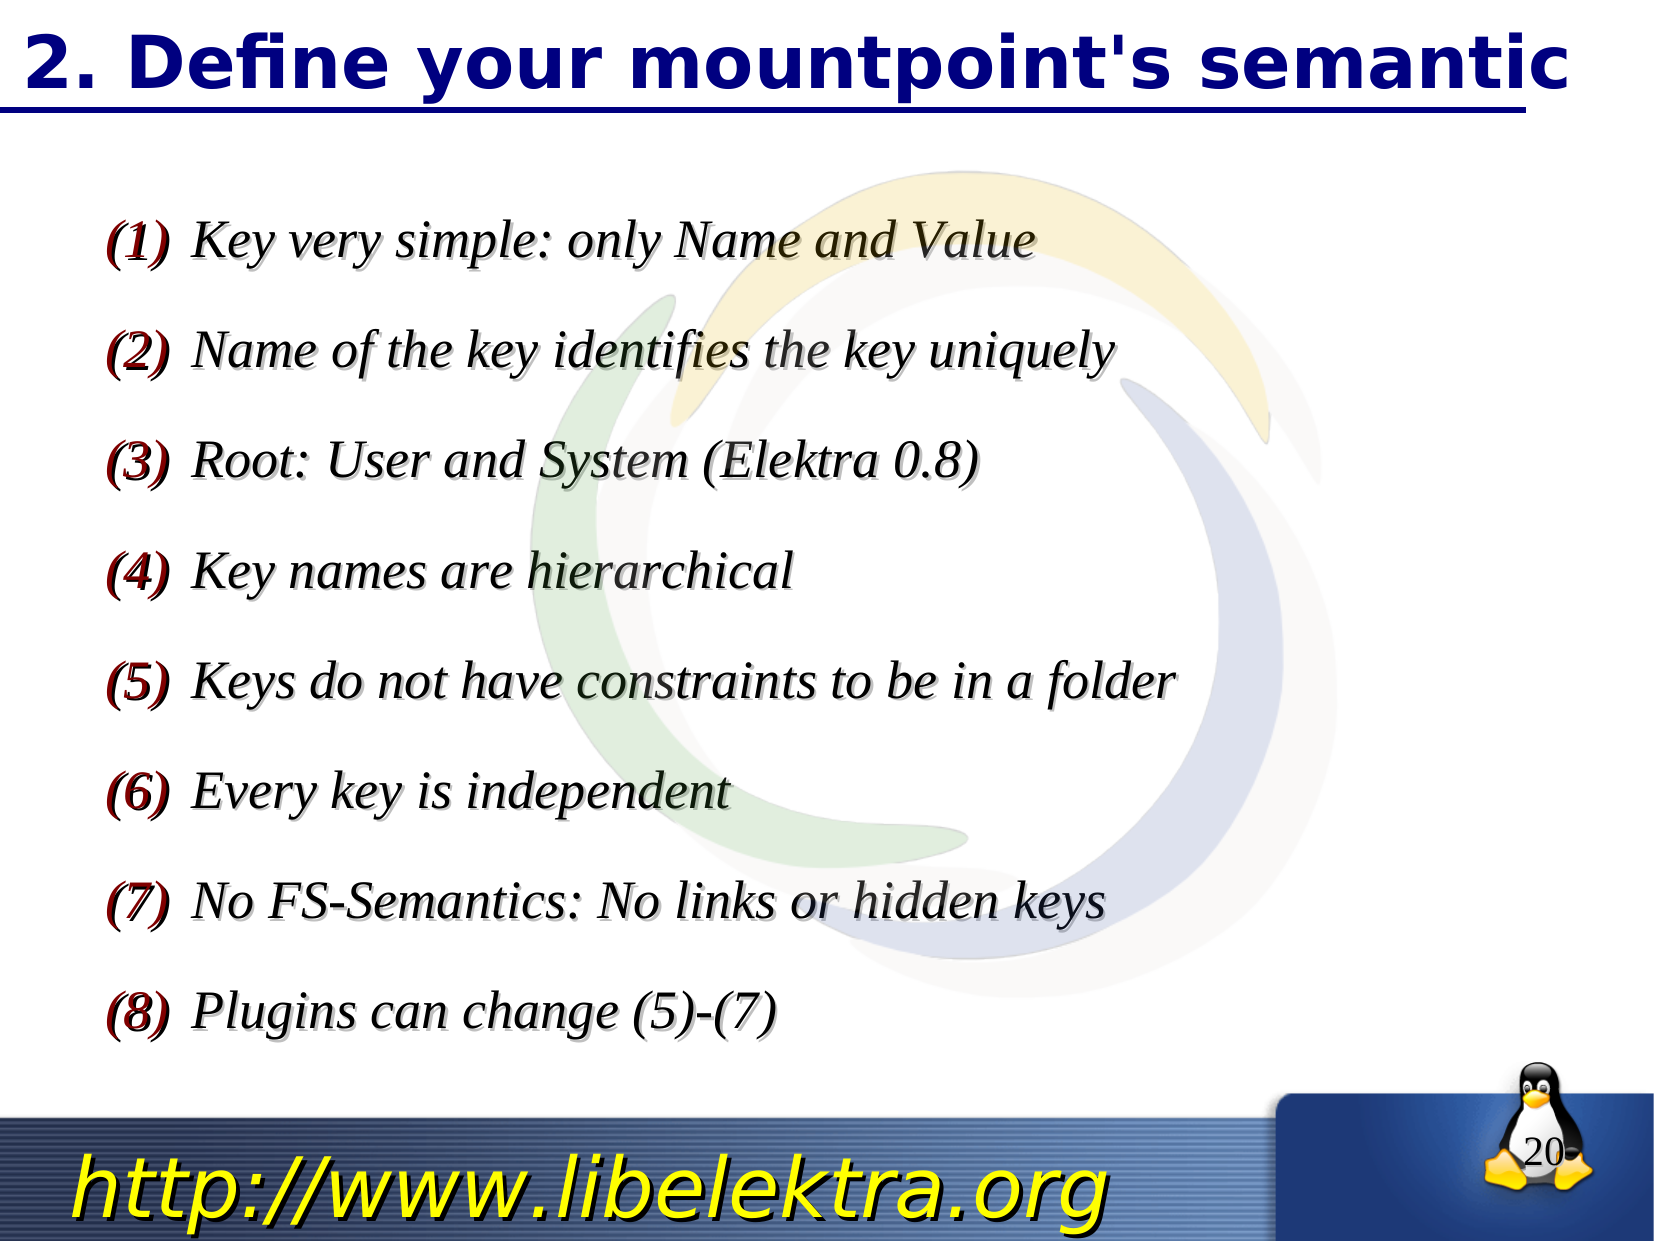

2. Define your mountpoint's semantic
# Key very simple: only Name and Value
Name of the key identifies the key uniquely
Root: User and System (Elektra 0.8)
Key names are hierarchical
Keys do not have constraints to be in a folder
Every key is independent
No FS-Semantics: No links or hidden keys
Plugins can change (5)-(7)